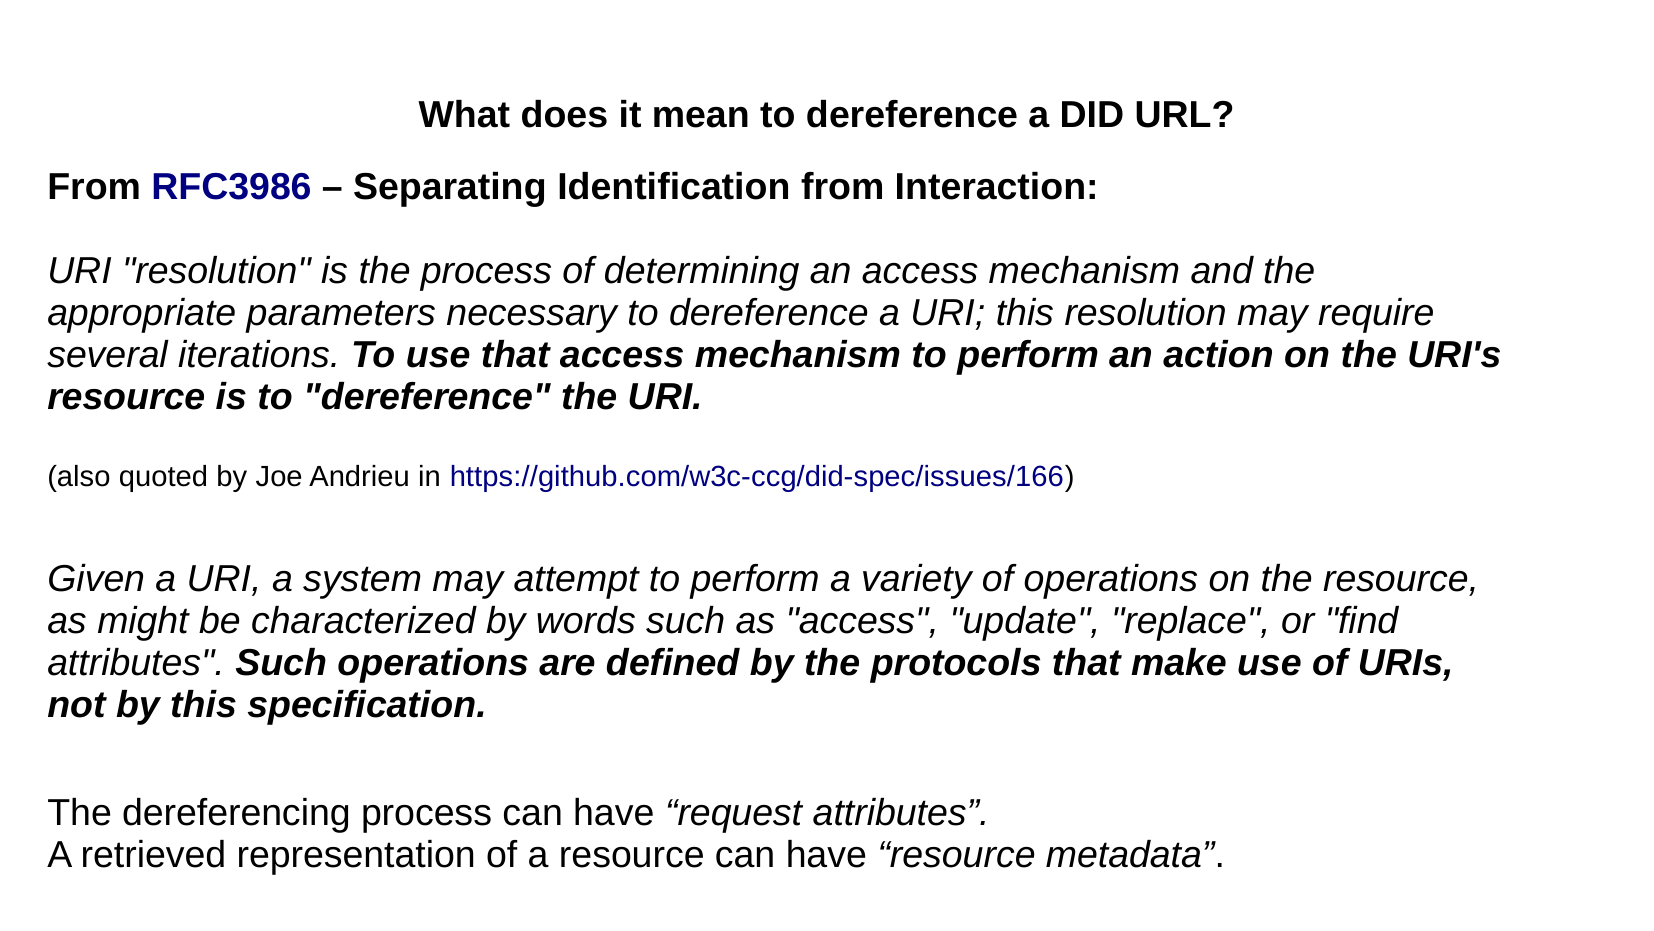

# What does it mean to dereference a DID URL?
From RFC3986 – Separating Identification from Interaction:
URI "resolution" is the process of determining an access mechanism and the appropriate parameters necessary to dereference a URI; this resolution may require several iterations. To use that access mechanism to perform an action on the URI's resource is to "dereference" the URI.
(also quoted by Joe Andrieu in https://github.com/w3c-ccg/did-spec/issues/166)
Given a URI, a system may attempt to perform a variety of operations on the resource, as might be characterized by words such as "access", "update", "replace", or "find attributes". Such operations are defined by the protocols that make use of URIs, not by this specification.
The dereferencing process can have “request attributes”.
A retrieved representation of a resource can have “resource metadata”.